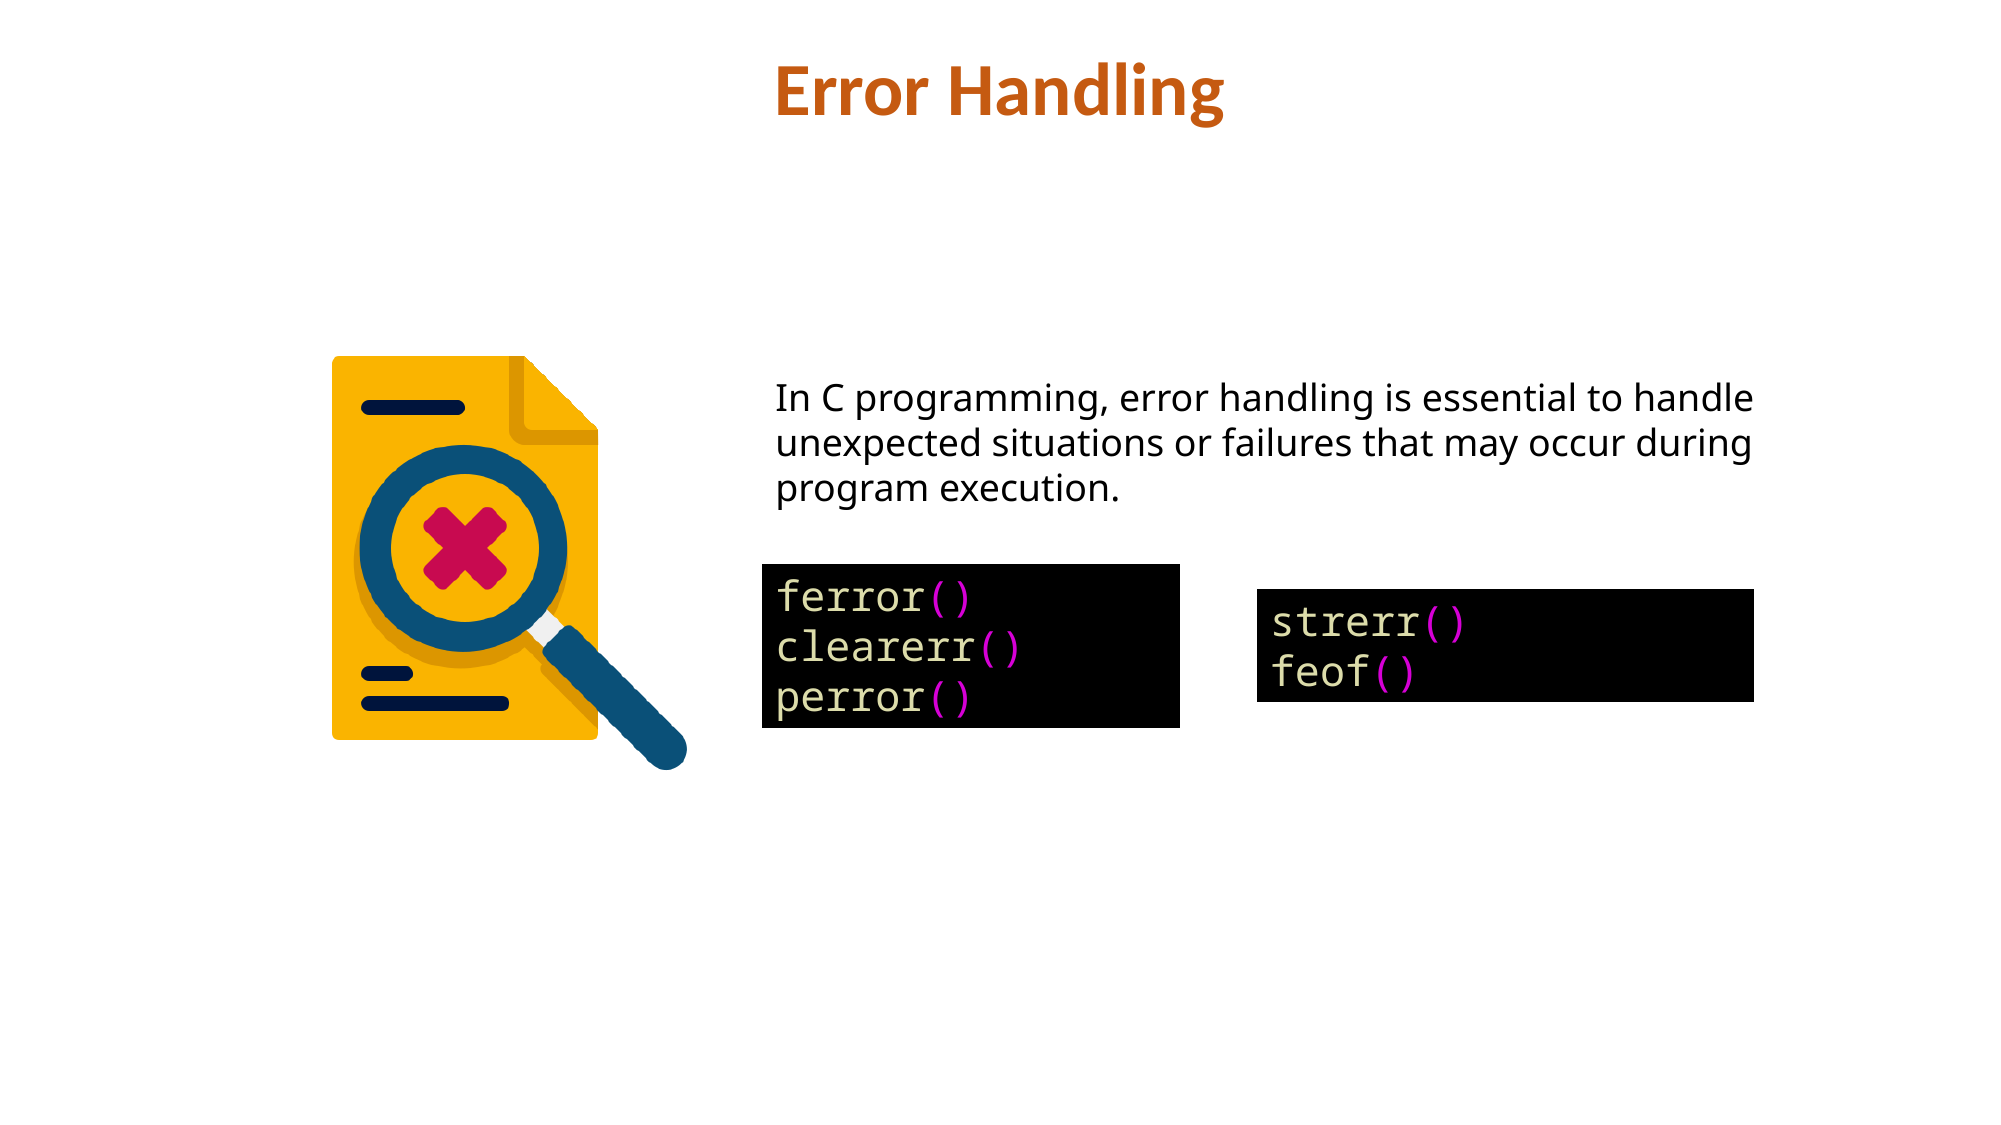

Error Handling
In C programming, error handling is essential to handle unexpected situations or failures that may occur during program execution.
ferror()
clearerr()
perror()
strerr()
feof()